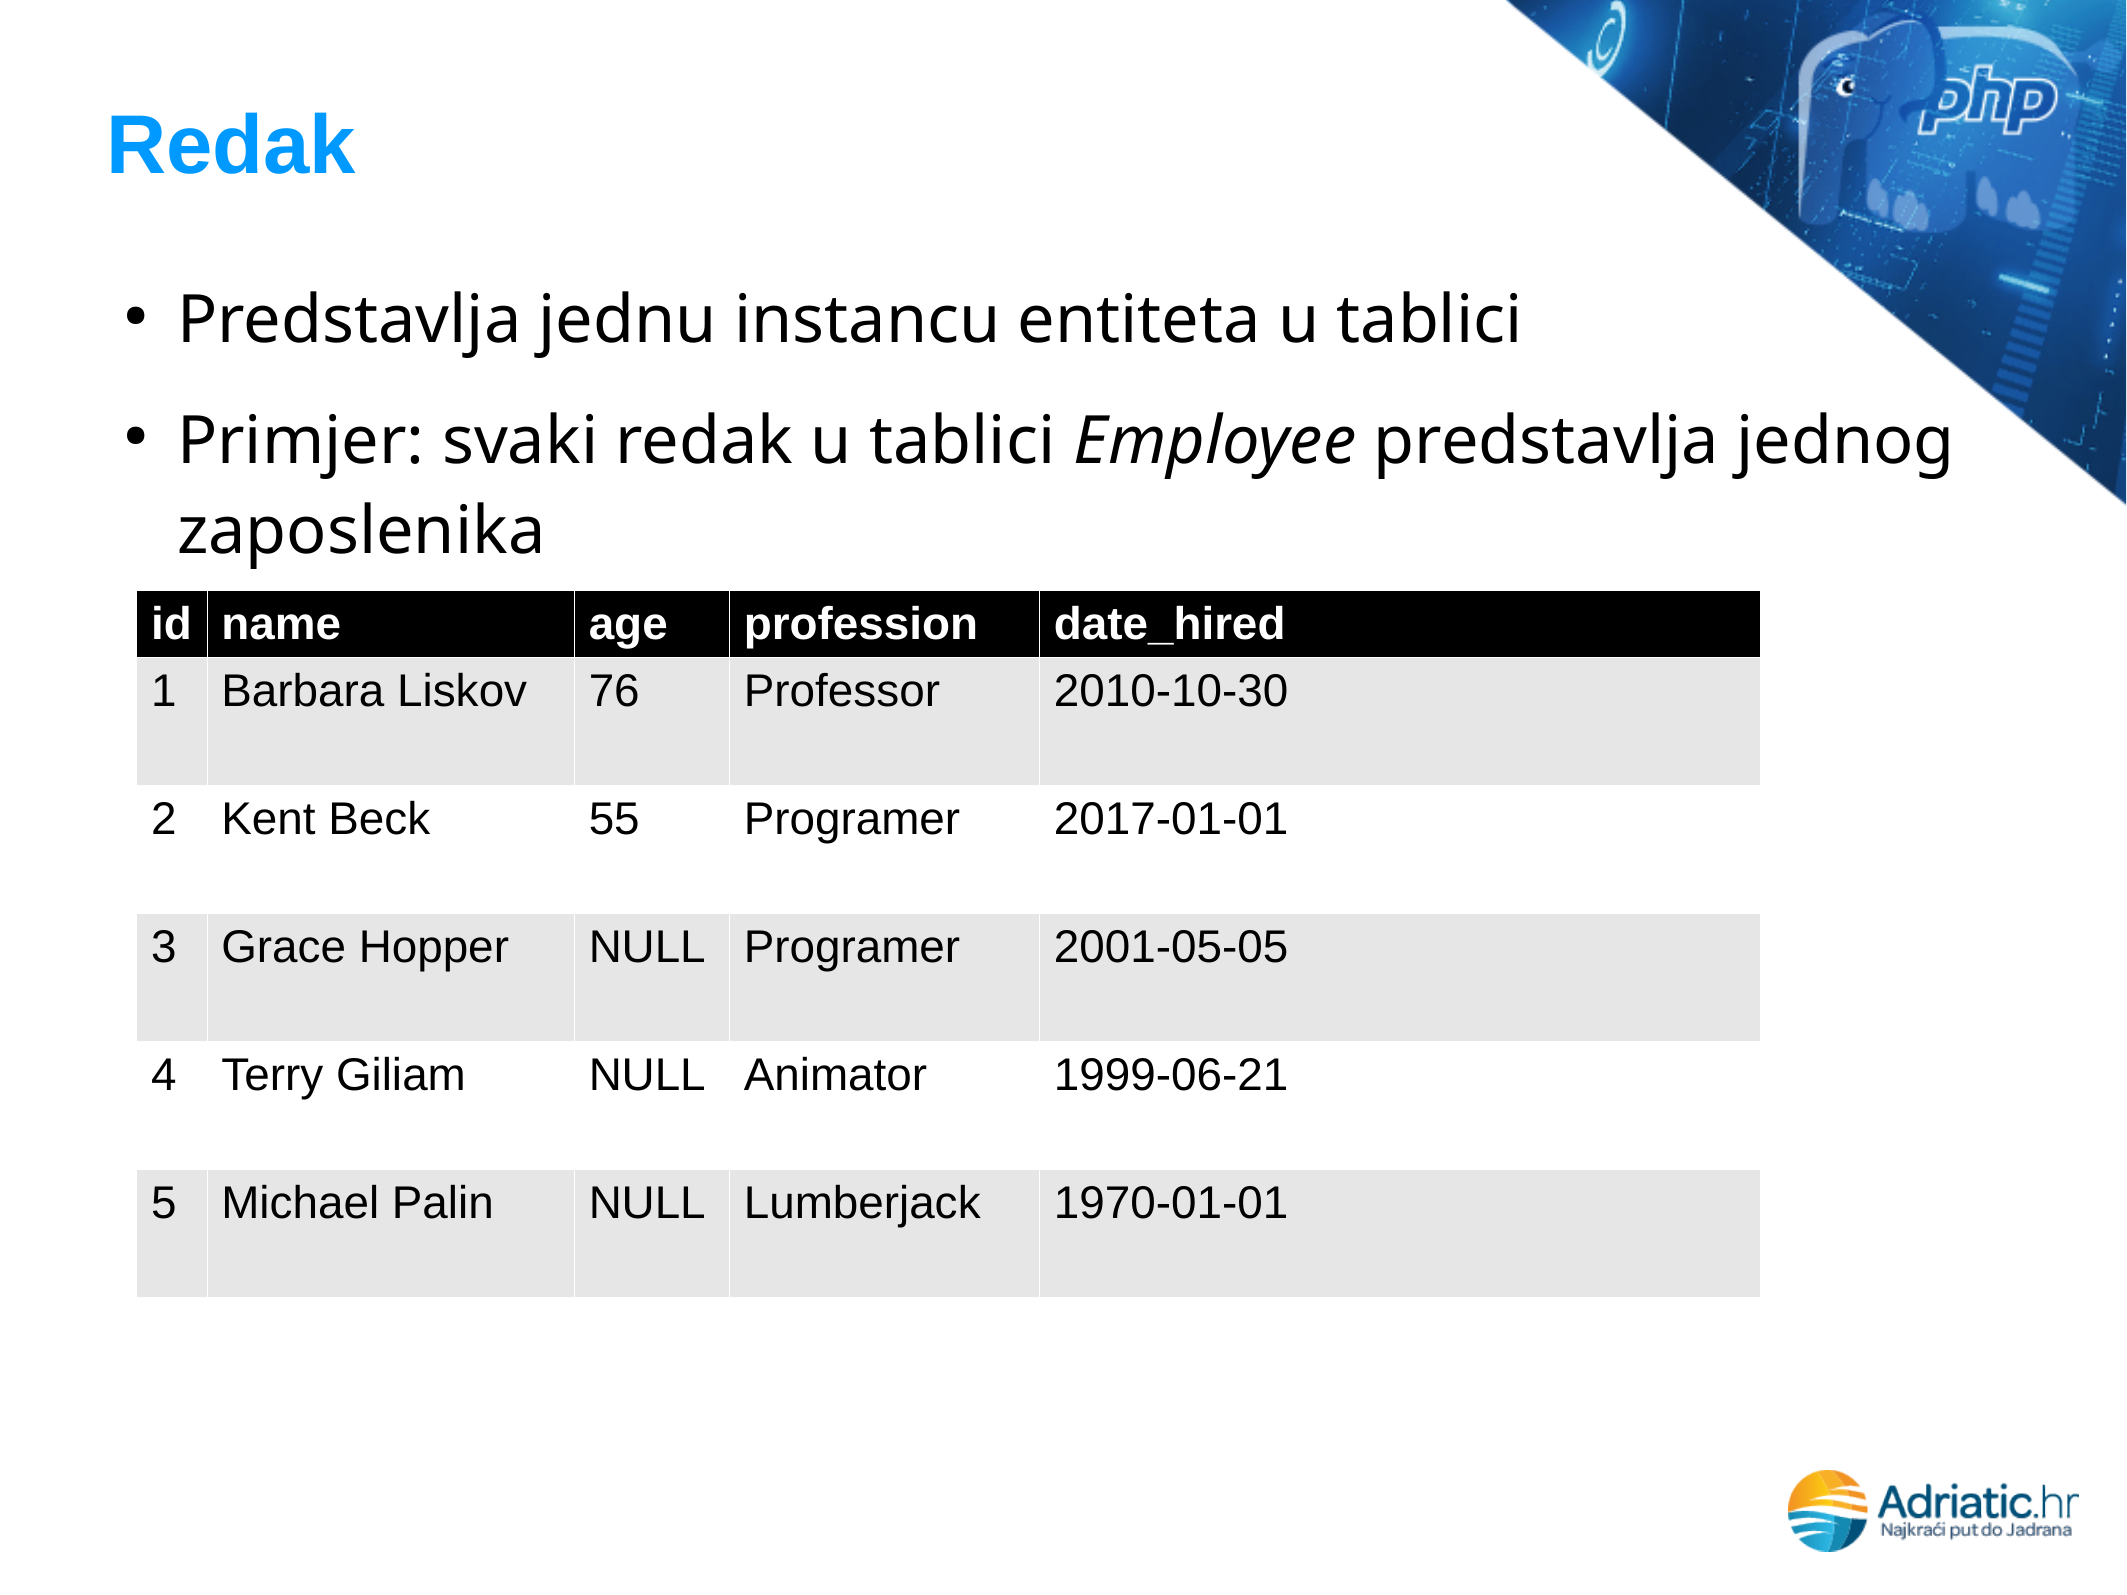

# Redak
Predstavlja jednu instancu entiteta u tablici
Primjer: svaki redak u tablici Employee predstavlja jednog zaposlenika
| id | name | age | profession | date\_hired |
| --- | --- | --- | --- | --- |
| 1 | Barbara Liskov | 76 | Professor | 2010-10-30 |
| 2 | Kent Beck | 55 | Programer | 2017-01-01 |
| 3 | Grace Hopper | NULL | Programer | 2001-05-05 |
| 4 | Terry Giliam | NULL | Animator | 1999-06-21 |
| 5 | Michael Palin | NULL | Lumberjack | 1970-01-01 |